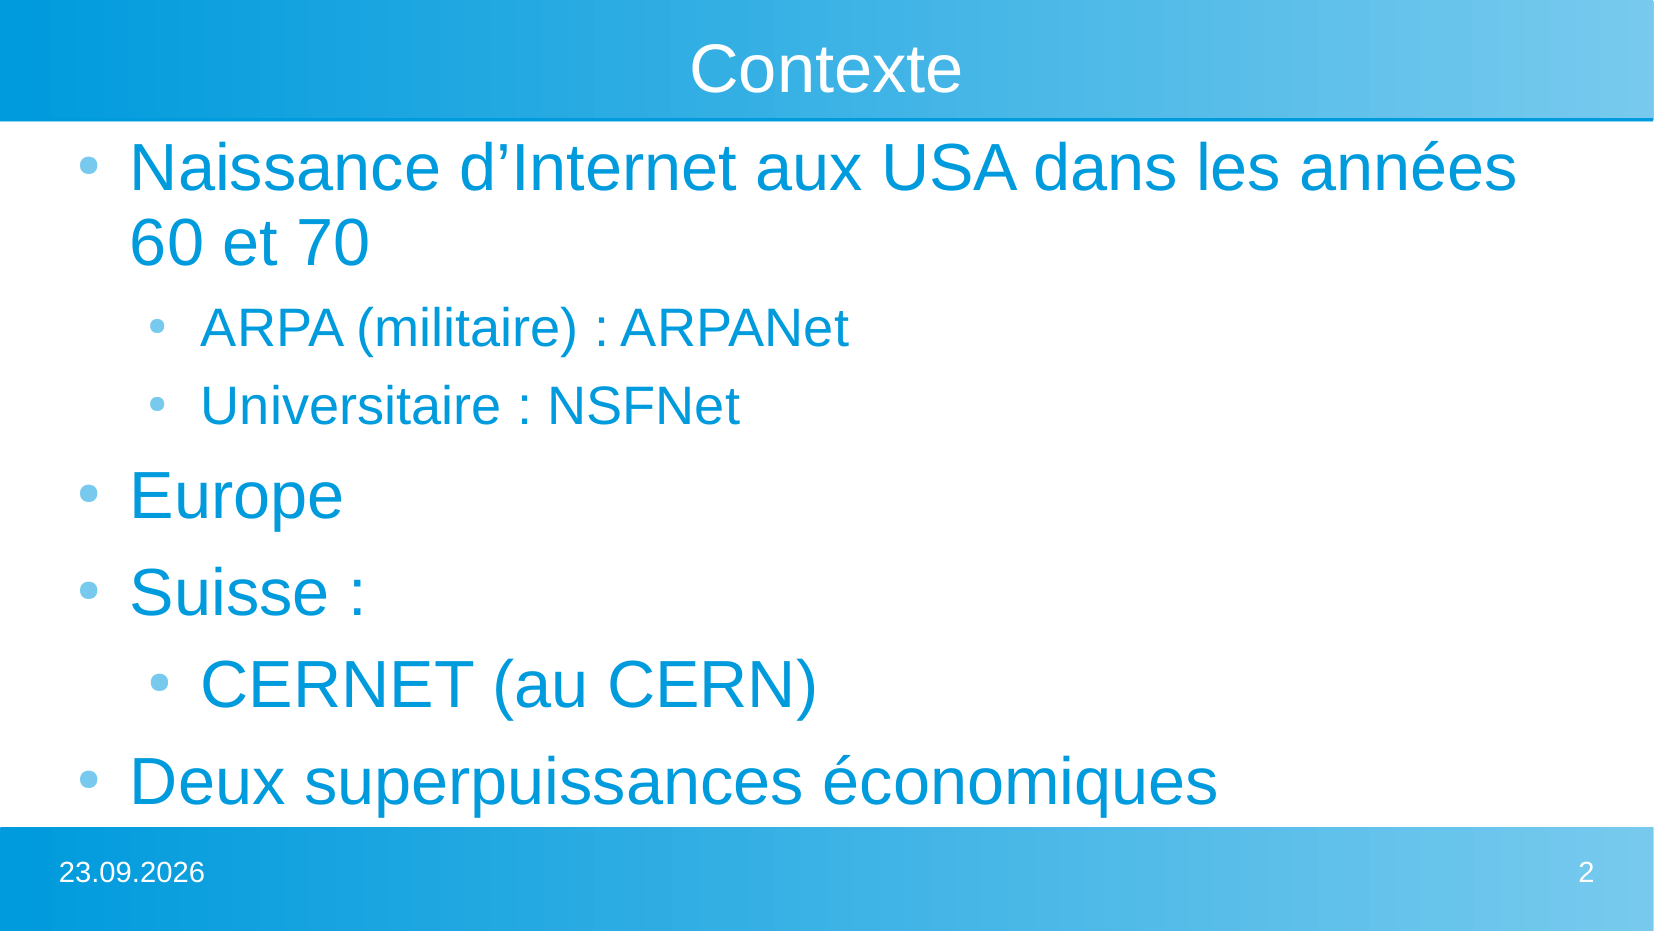

# Contexte
Naissance d’Internet aux USA dans les années 60 et 70
ARPA (militaire) : ARPANet
Universitaire : NSFNet
Europe
Suisse :
CERNET (au CERN)
Deux superpuissances économiques
2